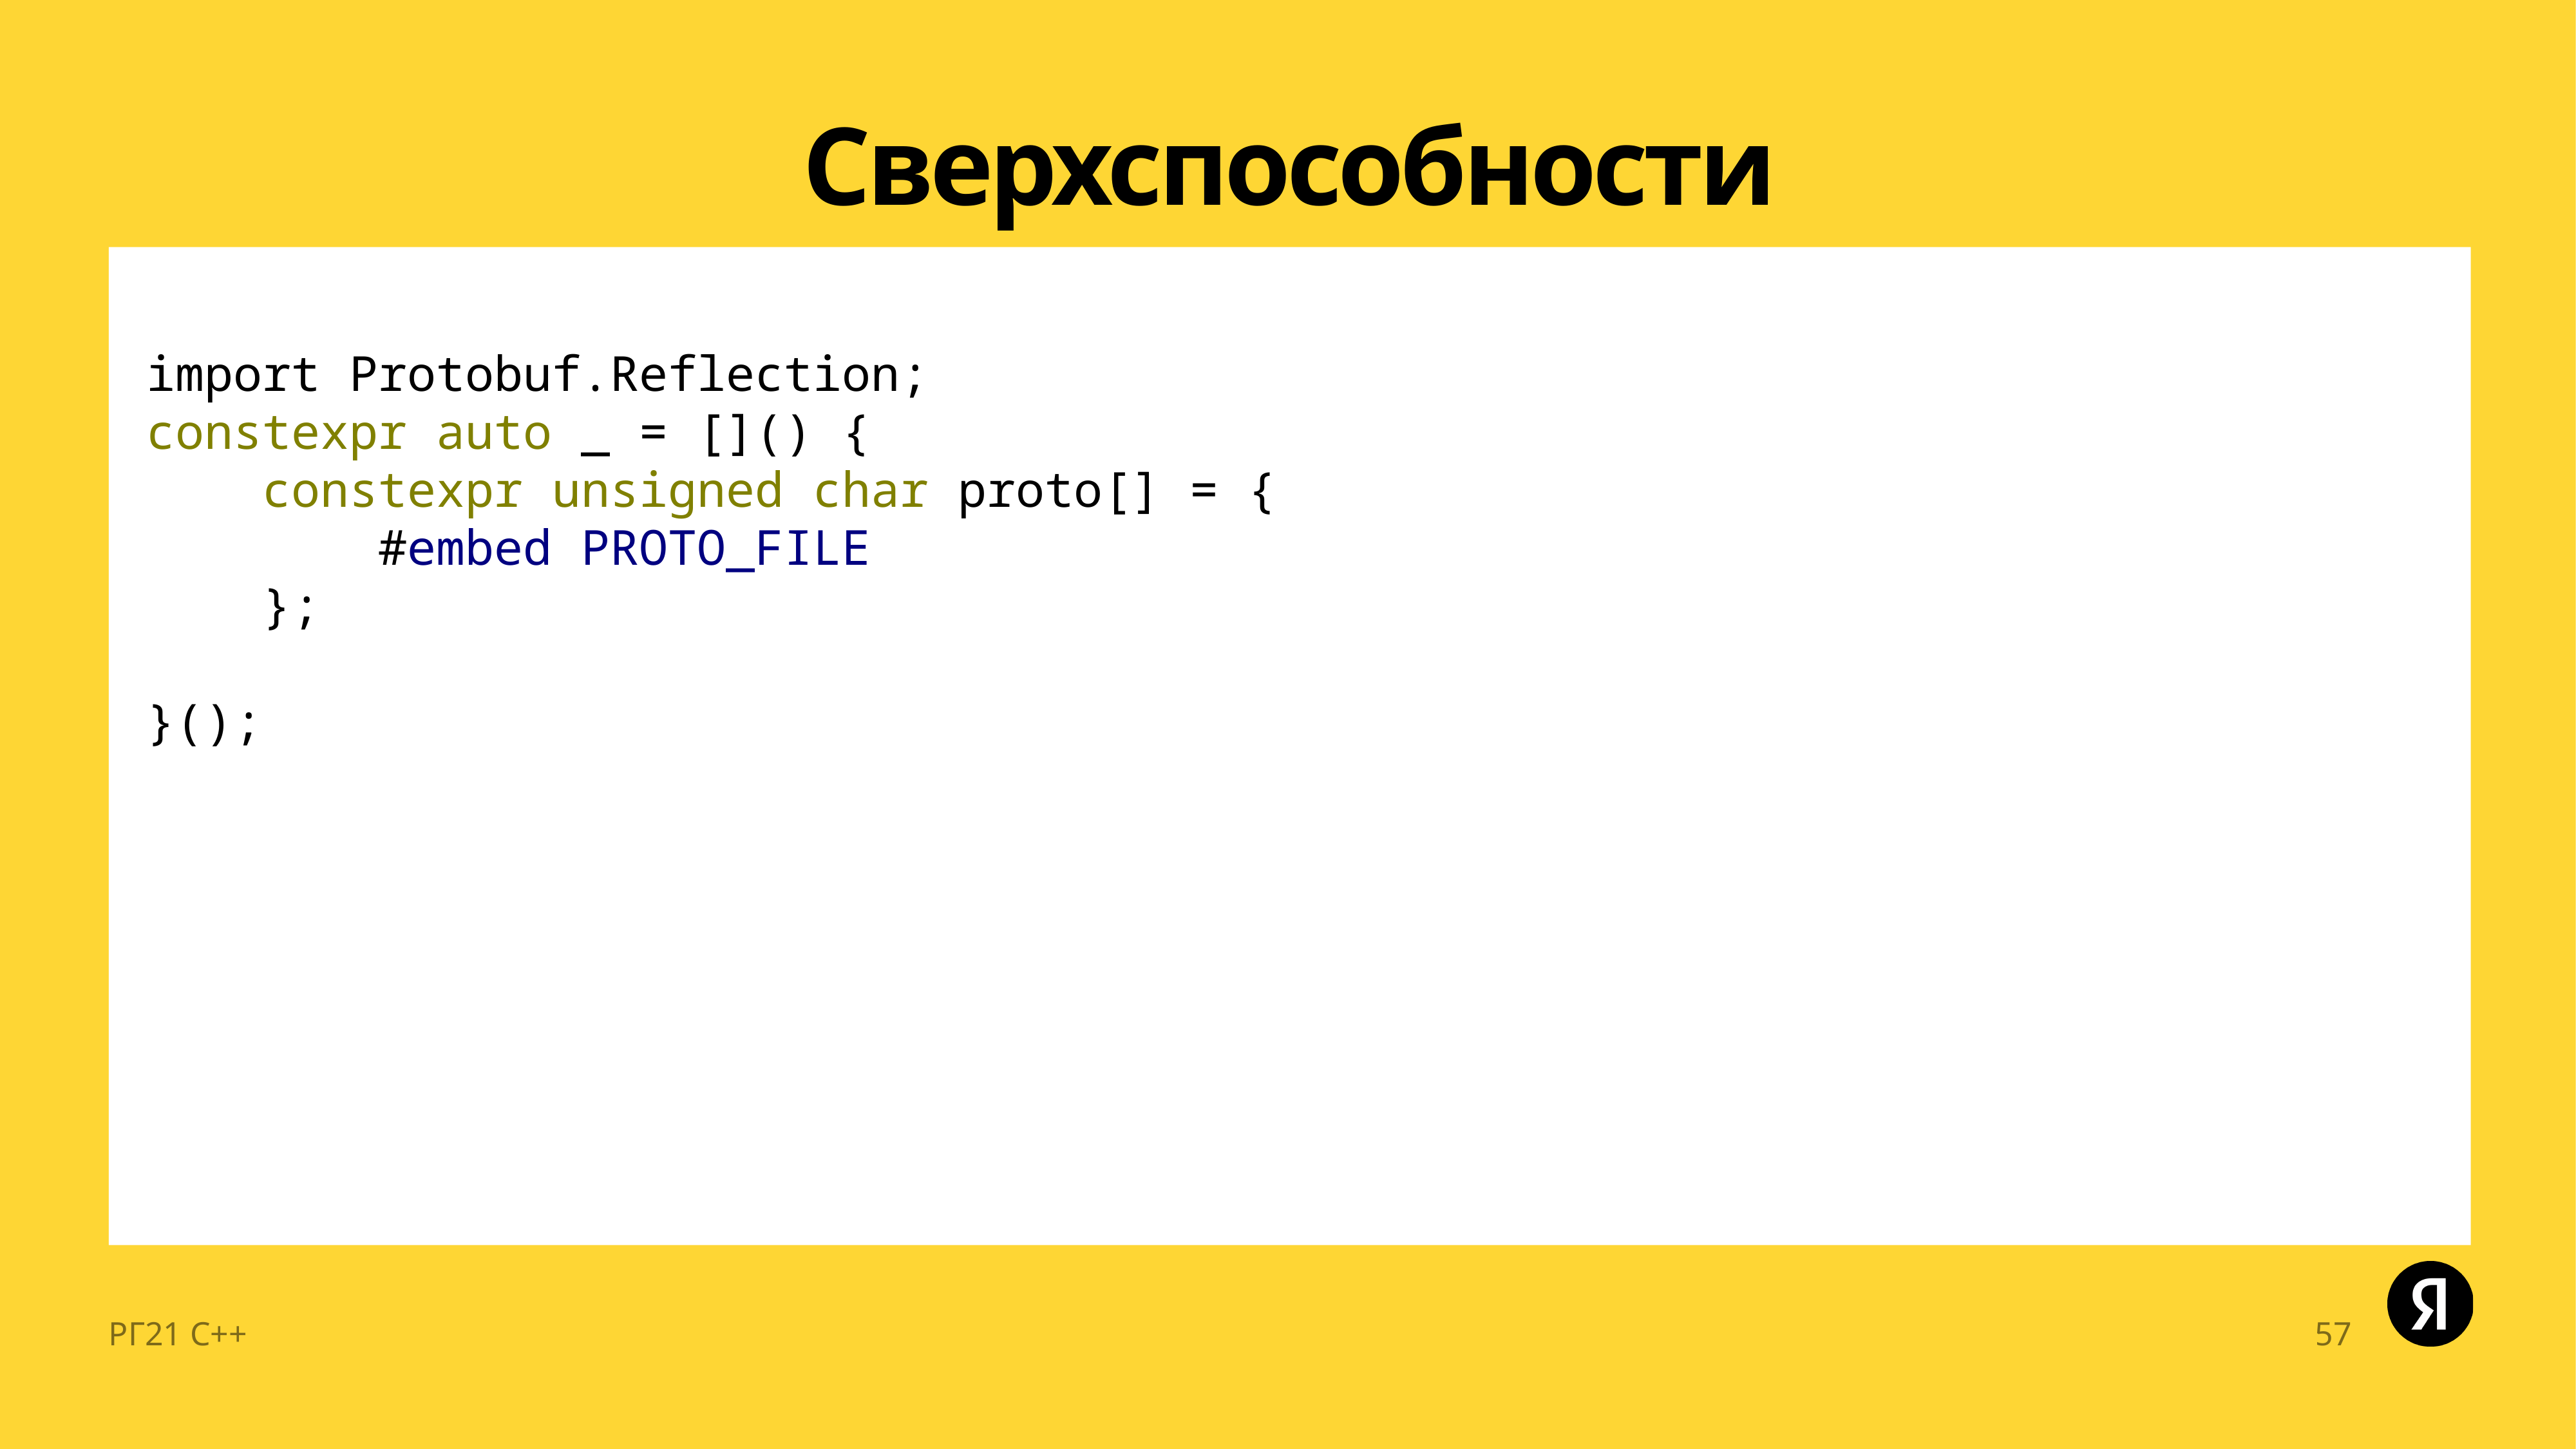

Сверхспособности
# import Protobuf.Reflection;
constexpr auto _ = []() {
 constexpr unsigned char proto[] = {
 #embed PROTO_FILE
 };
}();
РГ21 C++
57